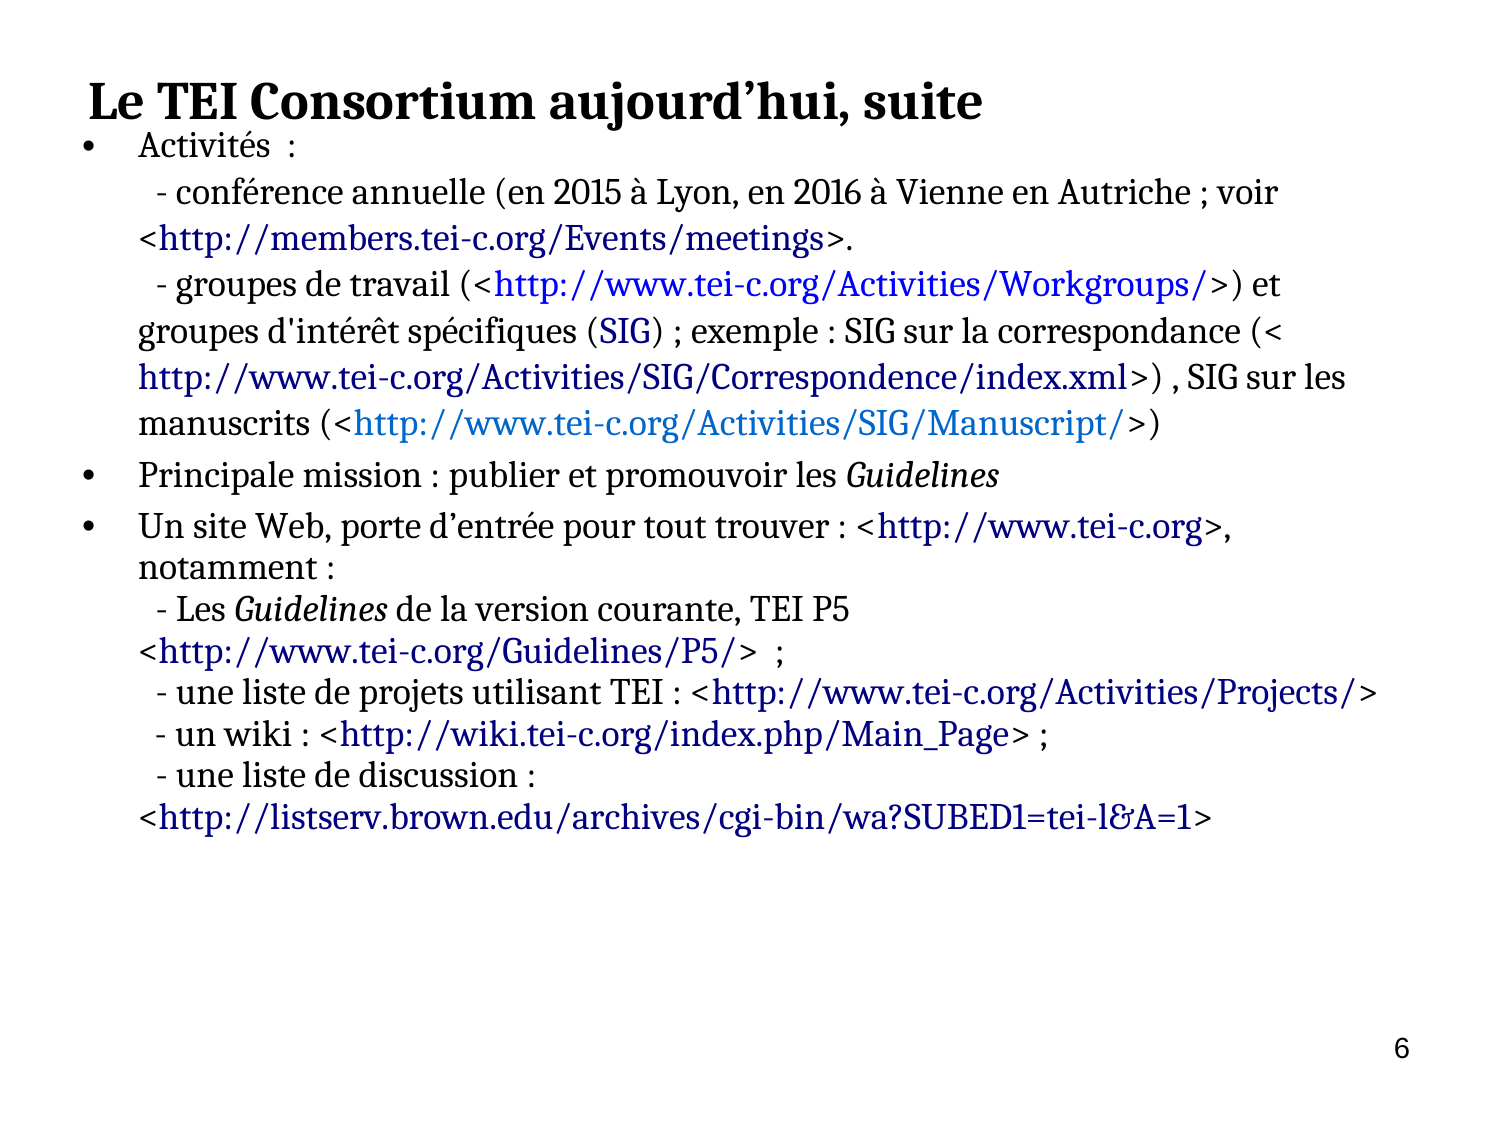

# Le TEI Consortium aujourd’hui, suite
Activités :
	- conférence annuelle (en 2015 à Lyon, en 2016 à Vienne en Autriche ; voir
<http://members.tei-c.org/Events/meetings>.
	- groupes de travail (<http://www.tei-c.org/Activities/Workgroups/>) et groupes d'intérêt spécifiques (SIG) ; exemple : SIG sur la correspondance (<http://www.tei-c.org/Activities/SIG/Correspondence/index.xml>) , SIG sur les manuscrits (<http://www.tei-c.org/Activities/SIG/Manuscript/>)‏
Principale mission : publier et promouvoir les Guidelines
Un site Web, porte d’entrée pour tout trouver : <http://www.tei-c.org>, notamment :
	- Les Guidelines de la version courante, TEI P5
<http://www.tei-c.org/Guidelines/P5/> ;
	- une liste de projets utilisant TEI : <http://www.tei-c.org/Activities/Projects/>
 - un wiki : <http://wiki.tei-c.org/index.php/Main_Page> ;
 	- une liste de discussion :
<http://listserv.brown.edu/archives/cgi-bin/wa?SUBED1=tei-l&A=1>